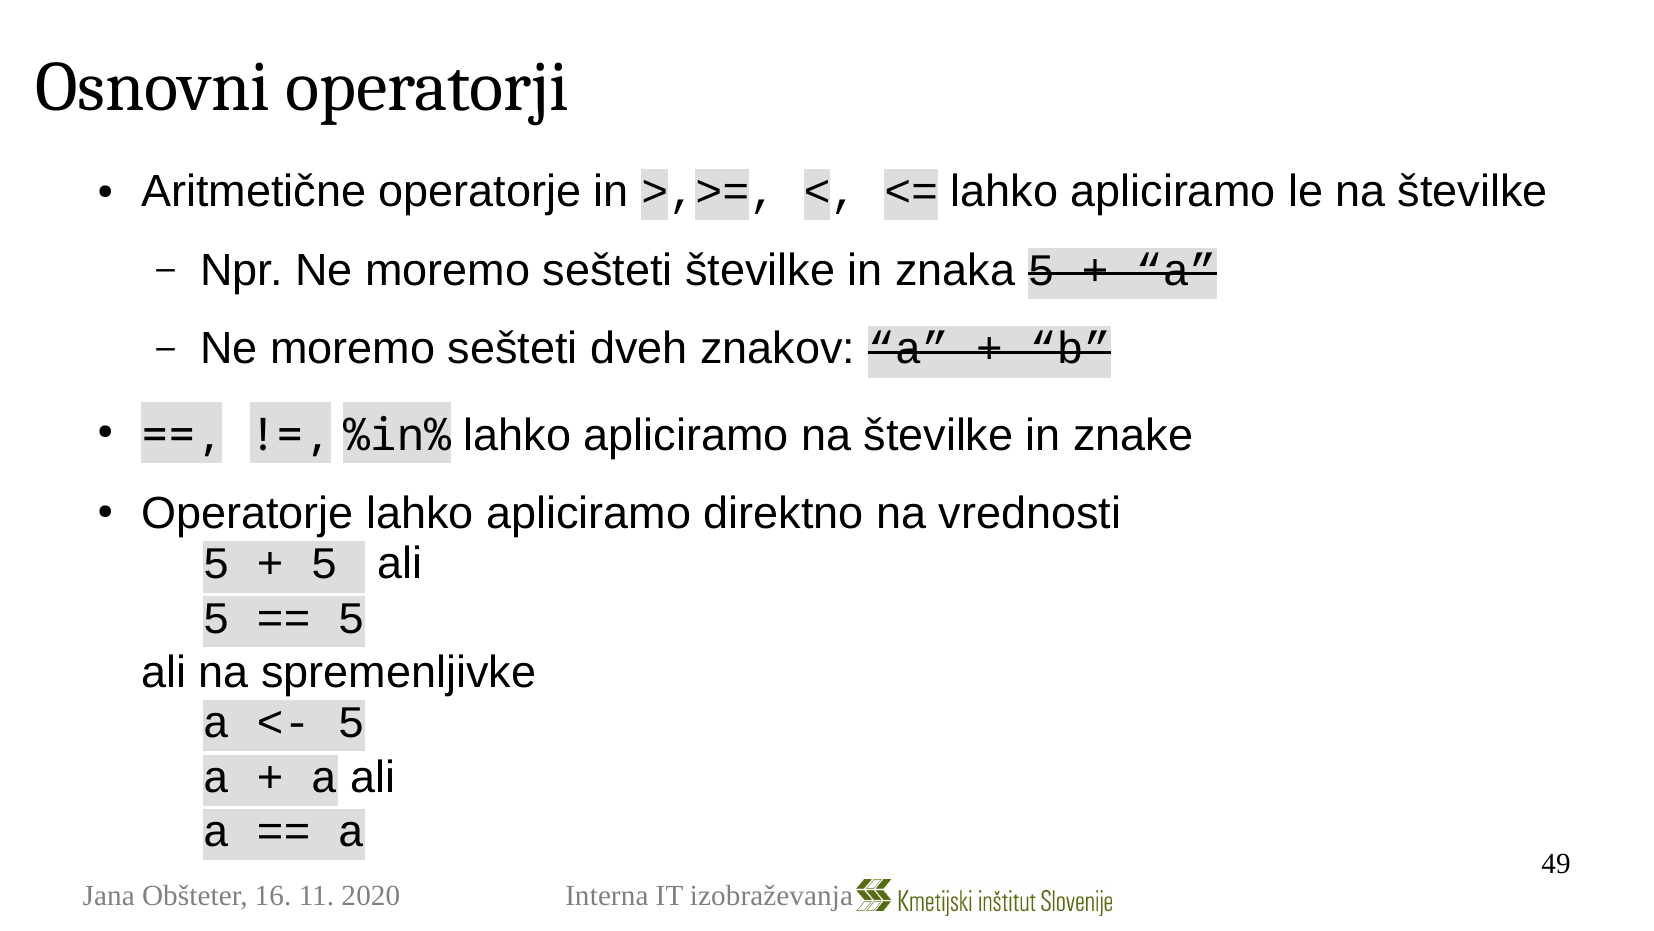

# Osnovni operatorji
Aritmetične operatorje in >,>=, <, <= lahko apliciramo le na številke
Npr. Ne moremo sešteti številke in znaka 5 + “a”
Ne moremo sešteti dveh znakov: “a” + “b”
==, !=, %in% lahko apliciramo na številke in znake
Operatorje lahko apliciramo direktno na vrednosti
	5 + 5 ali
	5 == 5
ali na spremenljivke
	a <- 5
	a + a ali
	a == a
49